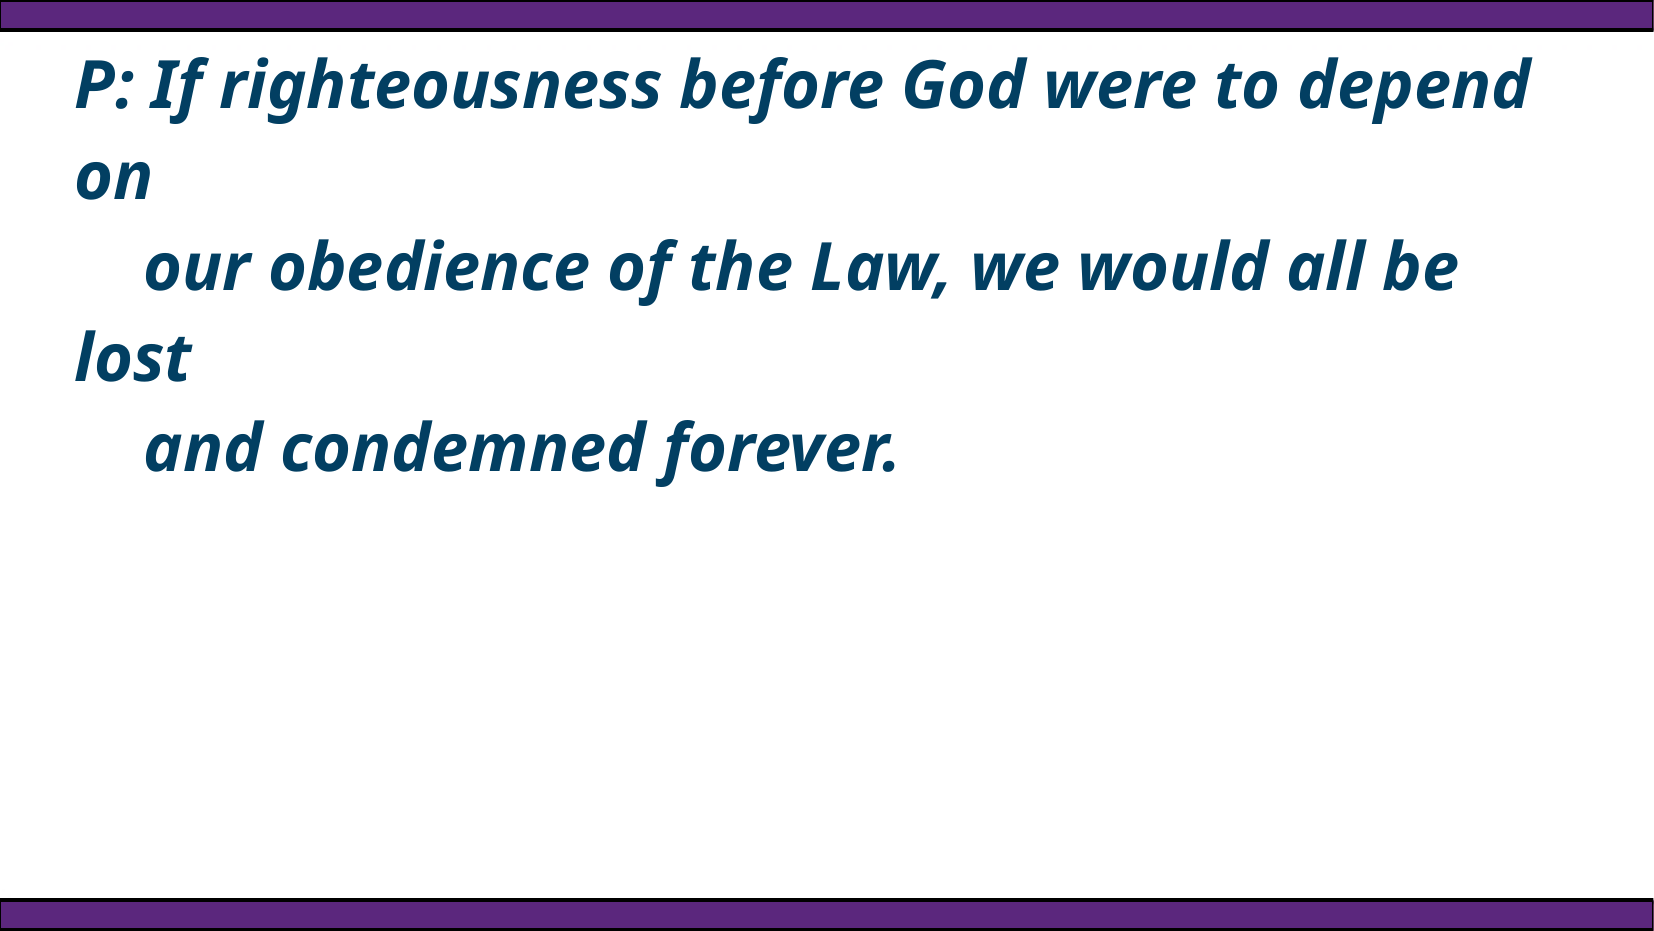

P: If righteousness before God were to depend on
 our obedience of the Law, we would all be lost
 and condemned forever.